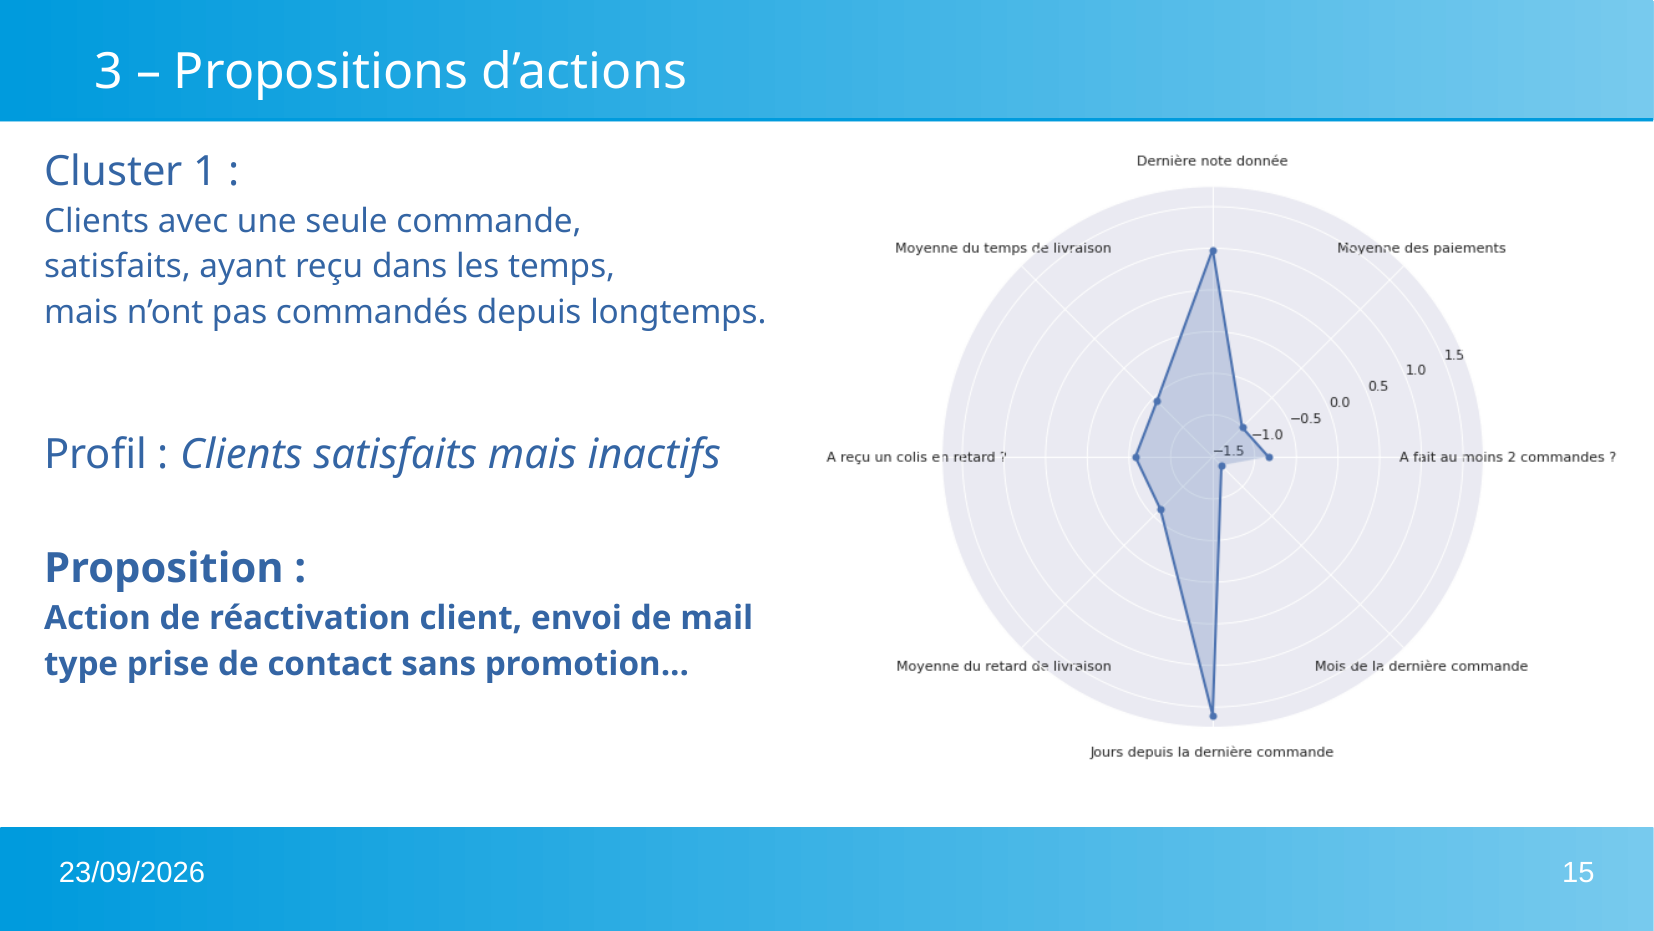

# 3 – Propositions d’actions
Cluster 1 :
Clients avec une seule commande,
satisfaits, ayant reçu dans les temps,
mais n’ont pas commandés depuis longtemps.
Profil : Clients satisfaits mais inactifs
Proposition :
Action de réactivation client, envoi de mail type prise de contact sans promotion...
15